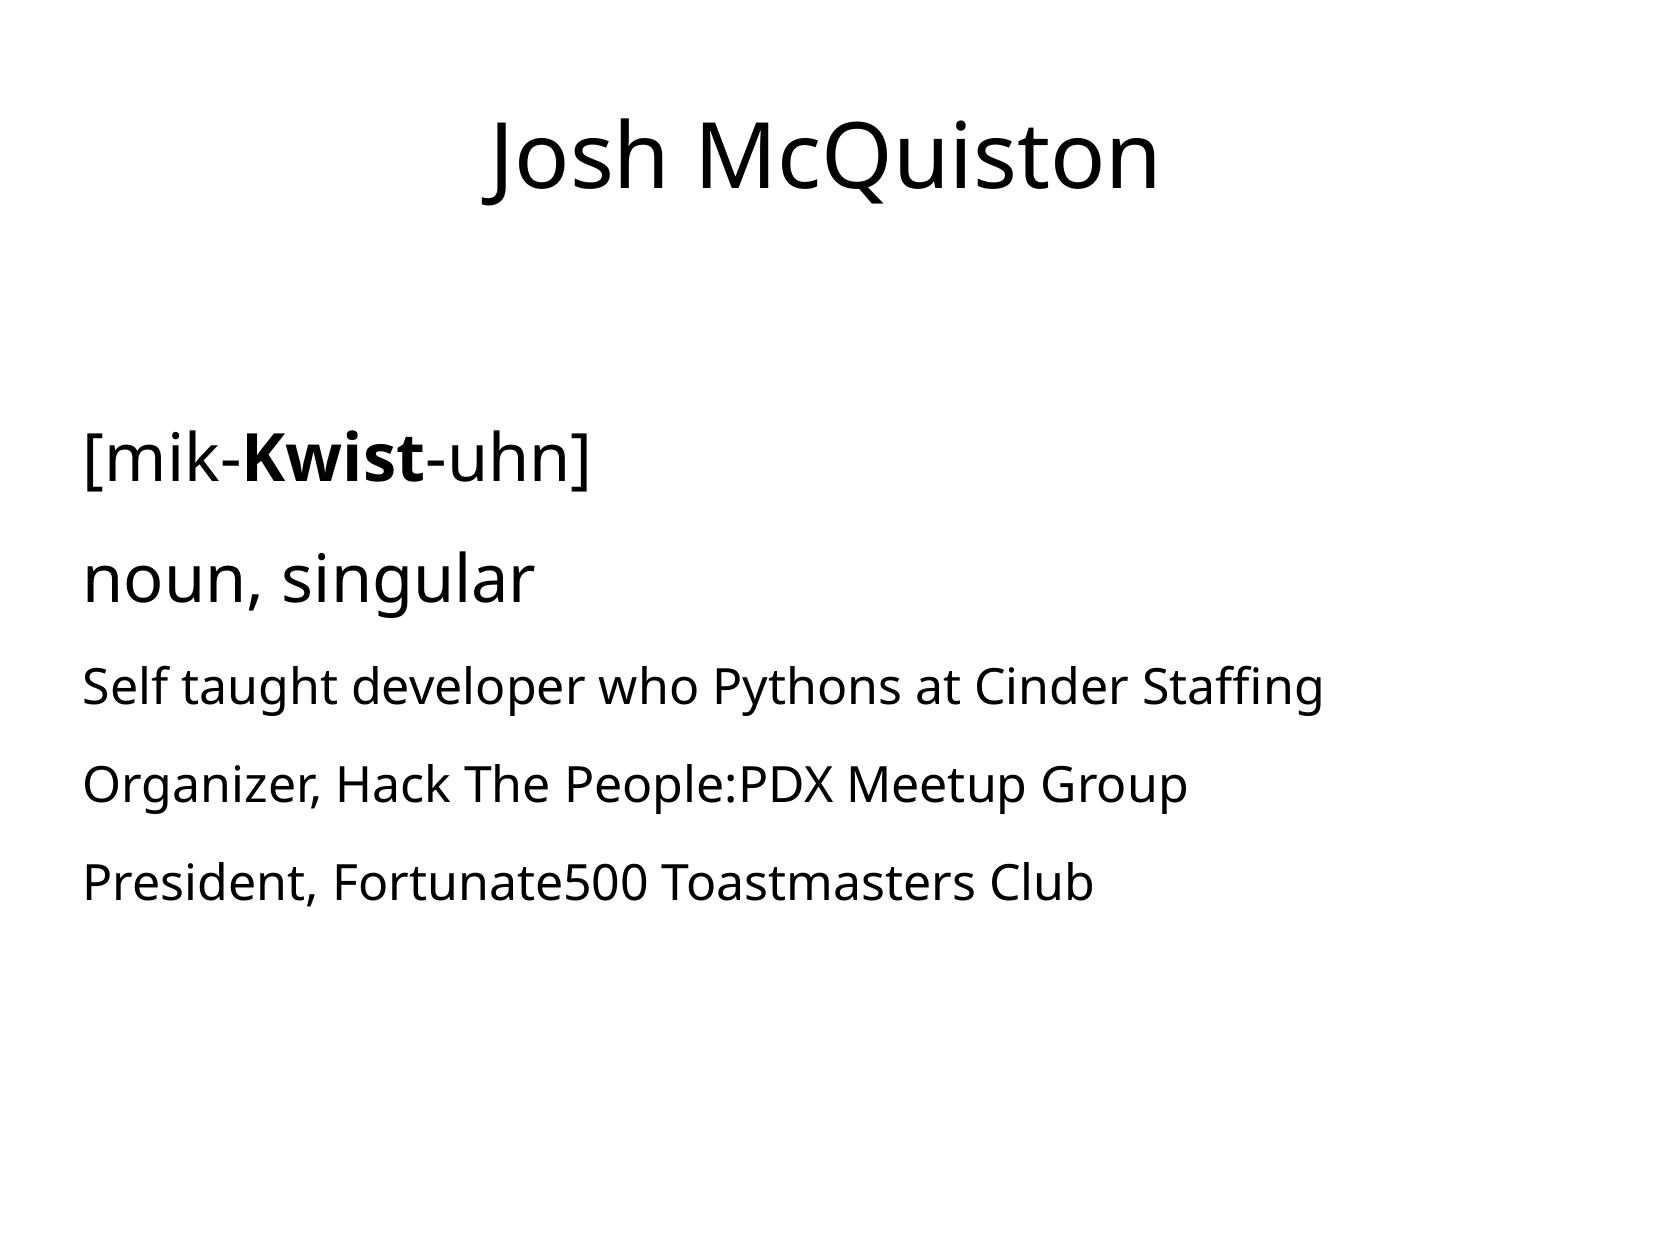

# Josh McQuiston
[mik-Kwist-uhn]
noun, singular
Self taught developer who Pythons at Cinder Staffing
Organizer, Hack The People:PDX Meetup Group
President, Fortunate500 Toastmasters Club